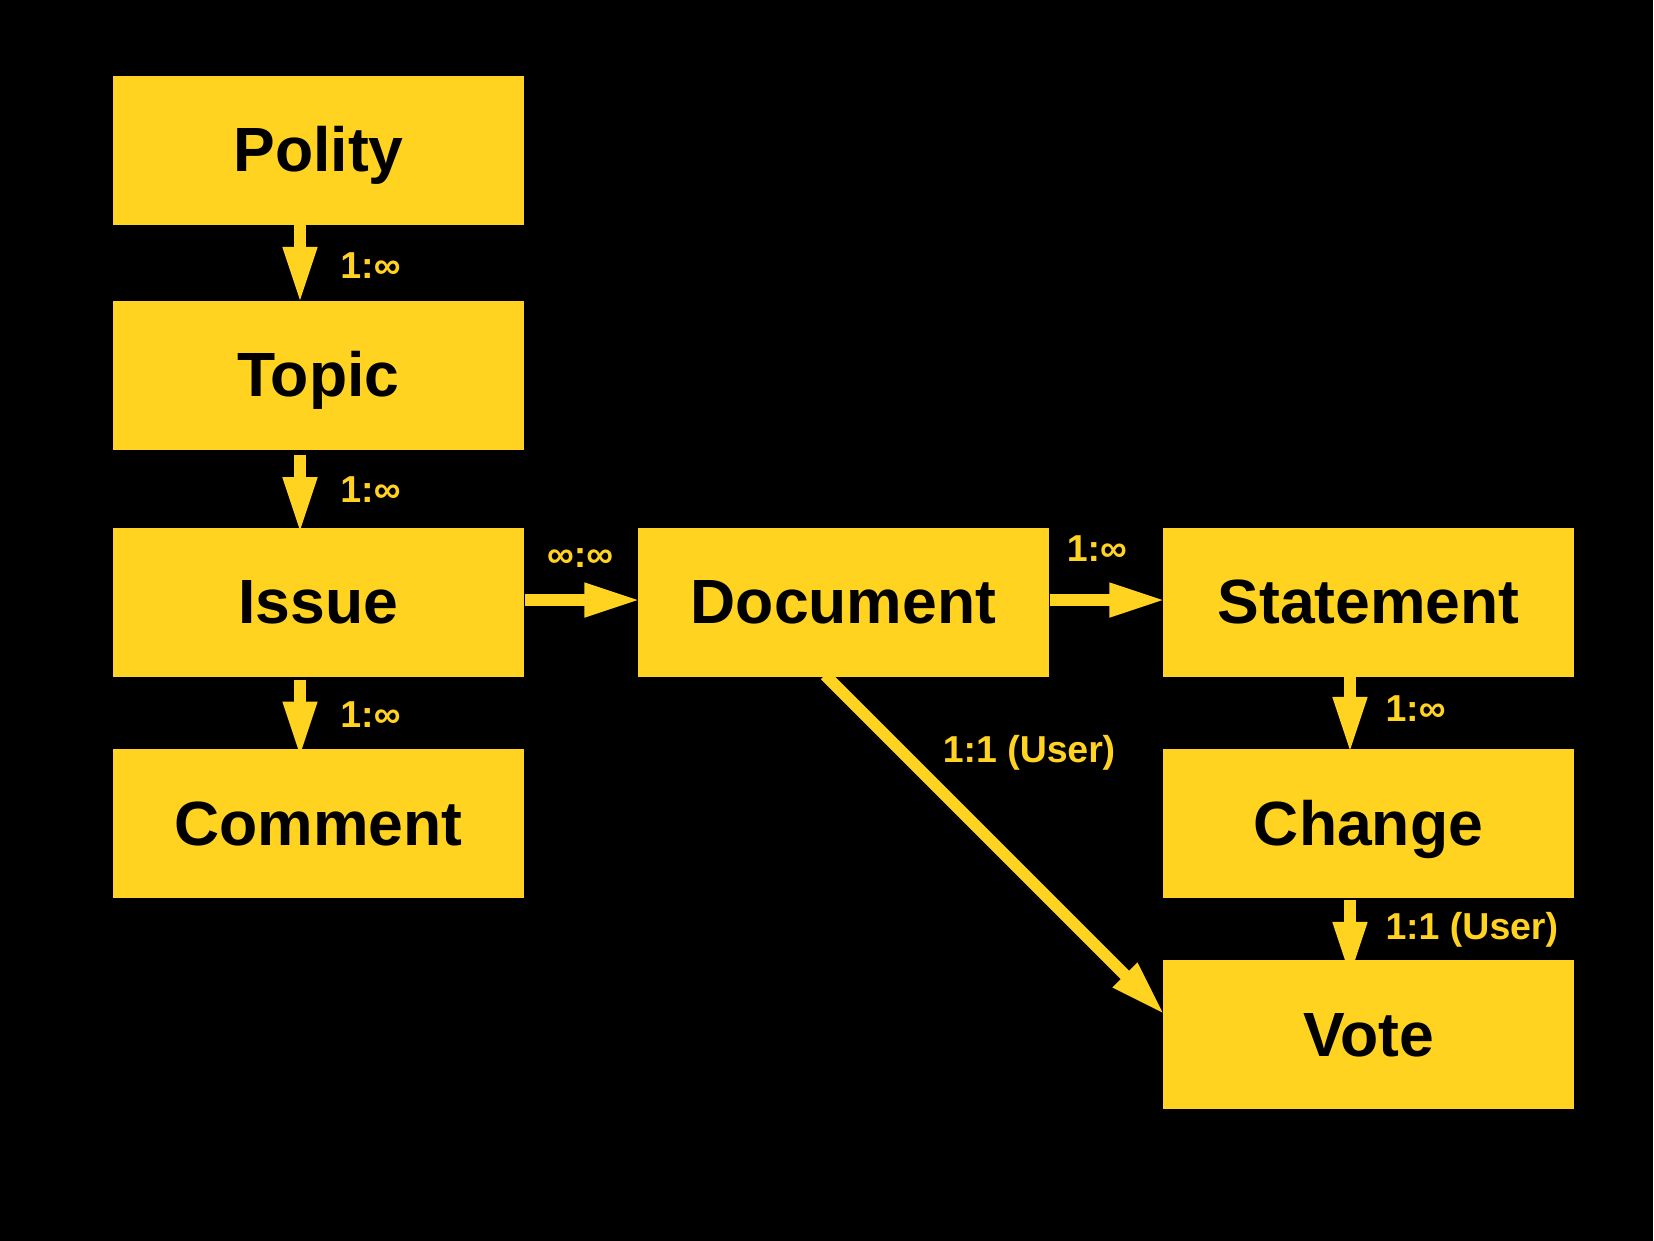

Polity
1:∞
Topic
1:∞
1:∞
∞:∞
Issue
Document
Statement
1:∞
1:∞
1:1 (User)
Comment
Change
1:1 (User)
Vote